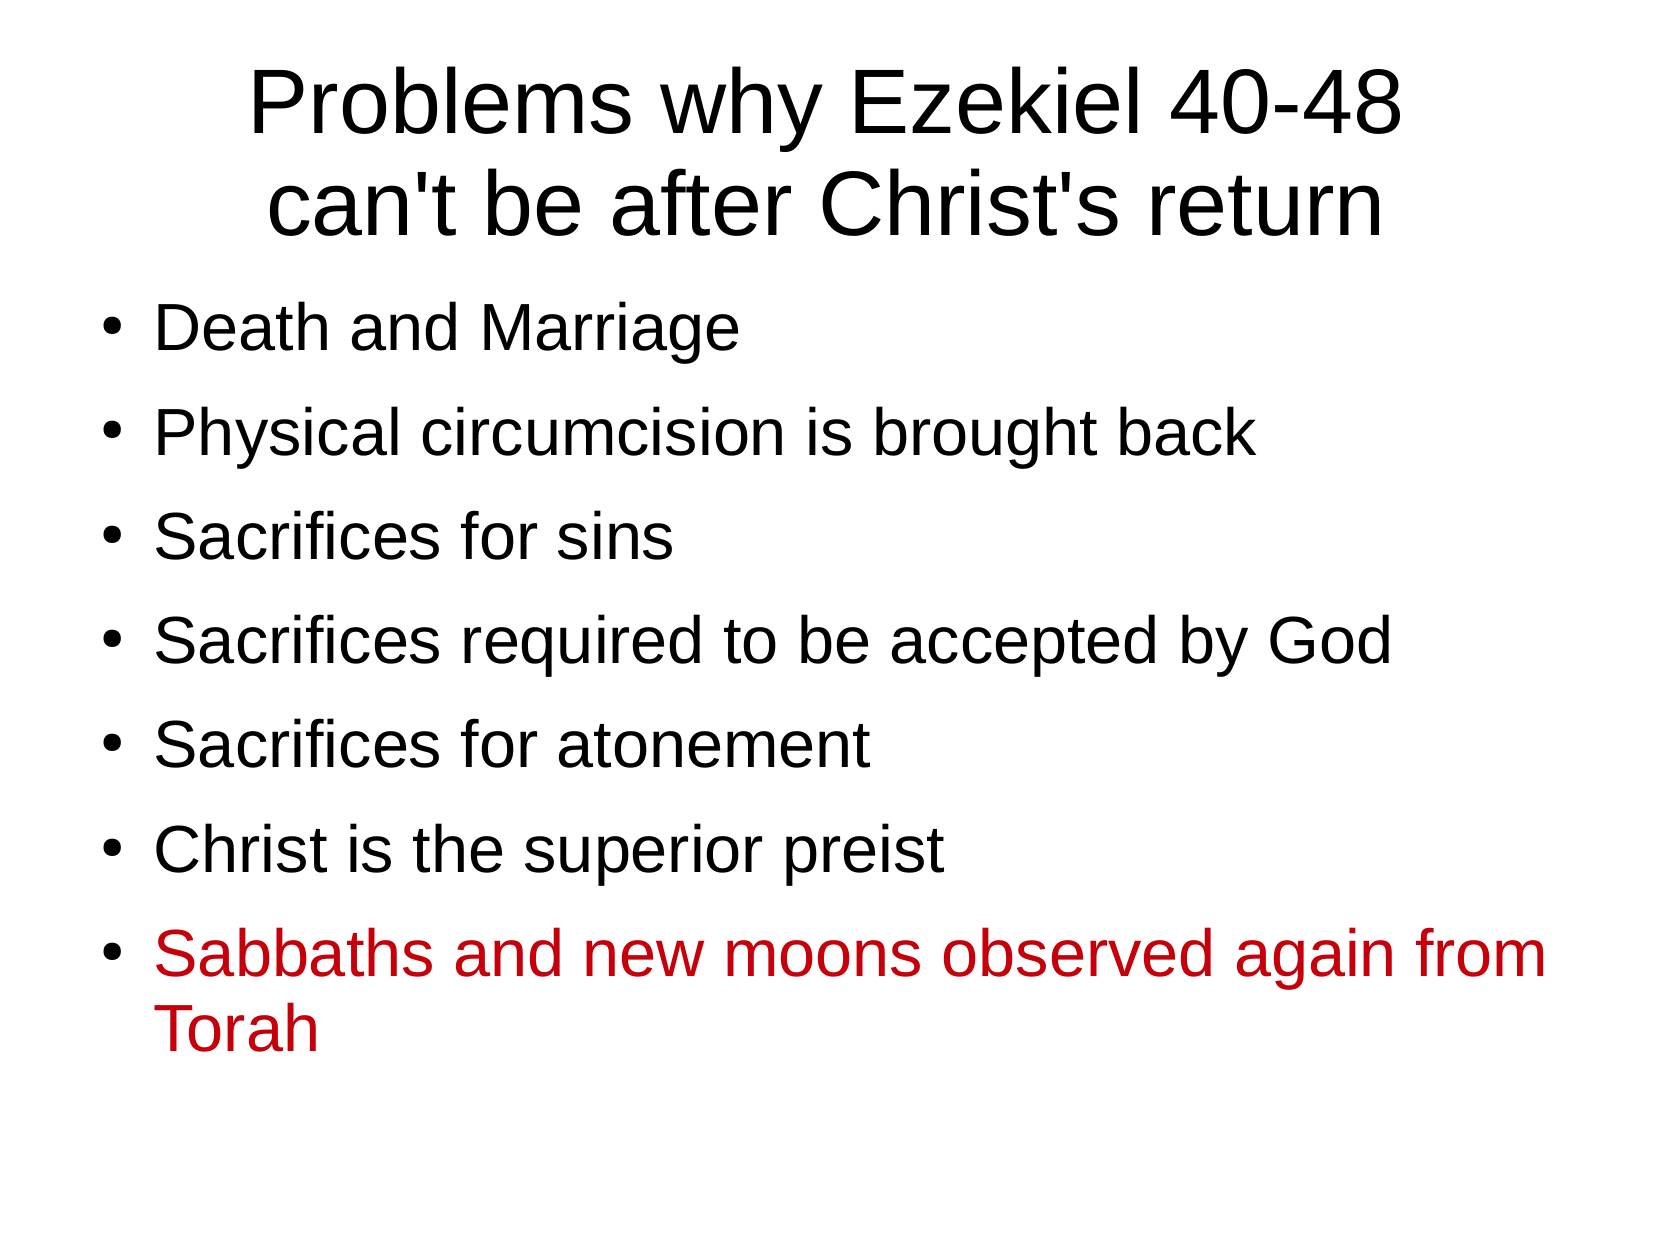

# Problems why Ezekiel 40-48 can't be after Christ's return
Death and Marriage
Physical circumcision is brought back
Sacrifices for sins
Sacrifices required to be accepted by God
Sacrifices for atonement
Christ is the superior preist
Sabbaths and new moons observed again from Torah